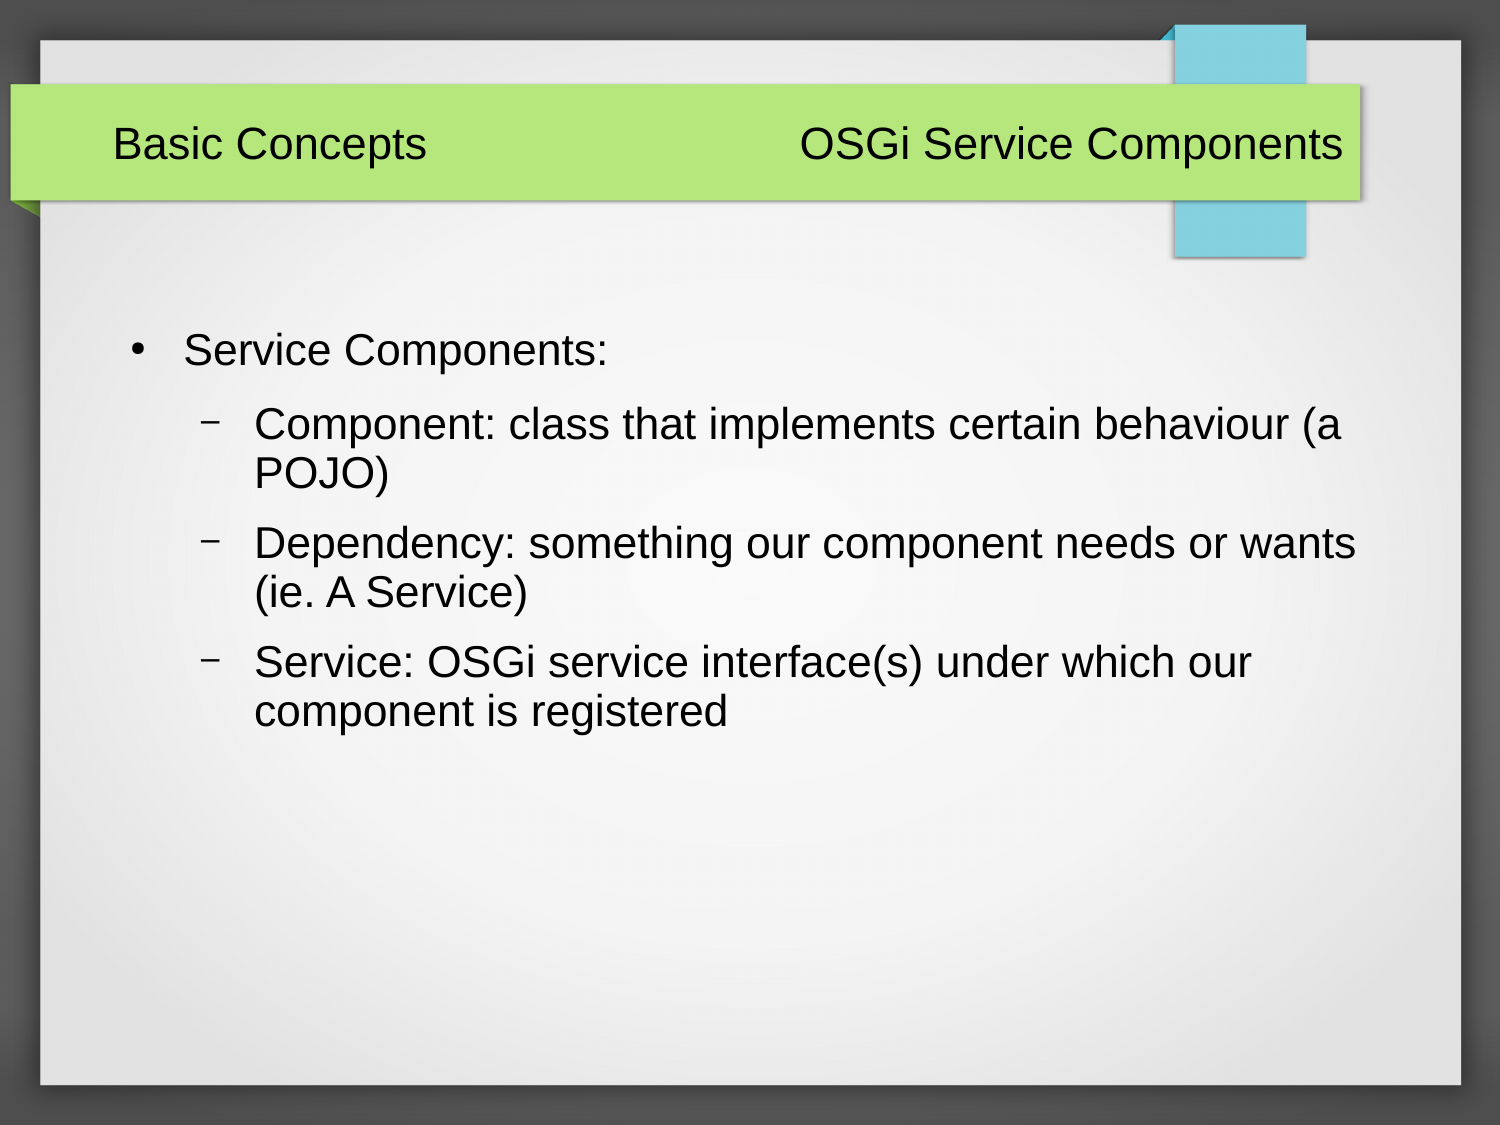

# Basic Concepts		 OSGi Service Components
Service Components:
Component: class that implements certain behaviour (a POJO)
Dependency: something our component needs or wants (ie. A Service)
Service: OSGi service interface(s) under which our component is registered